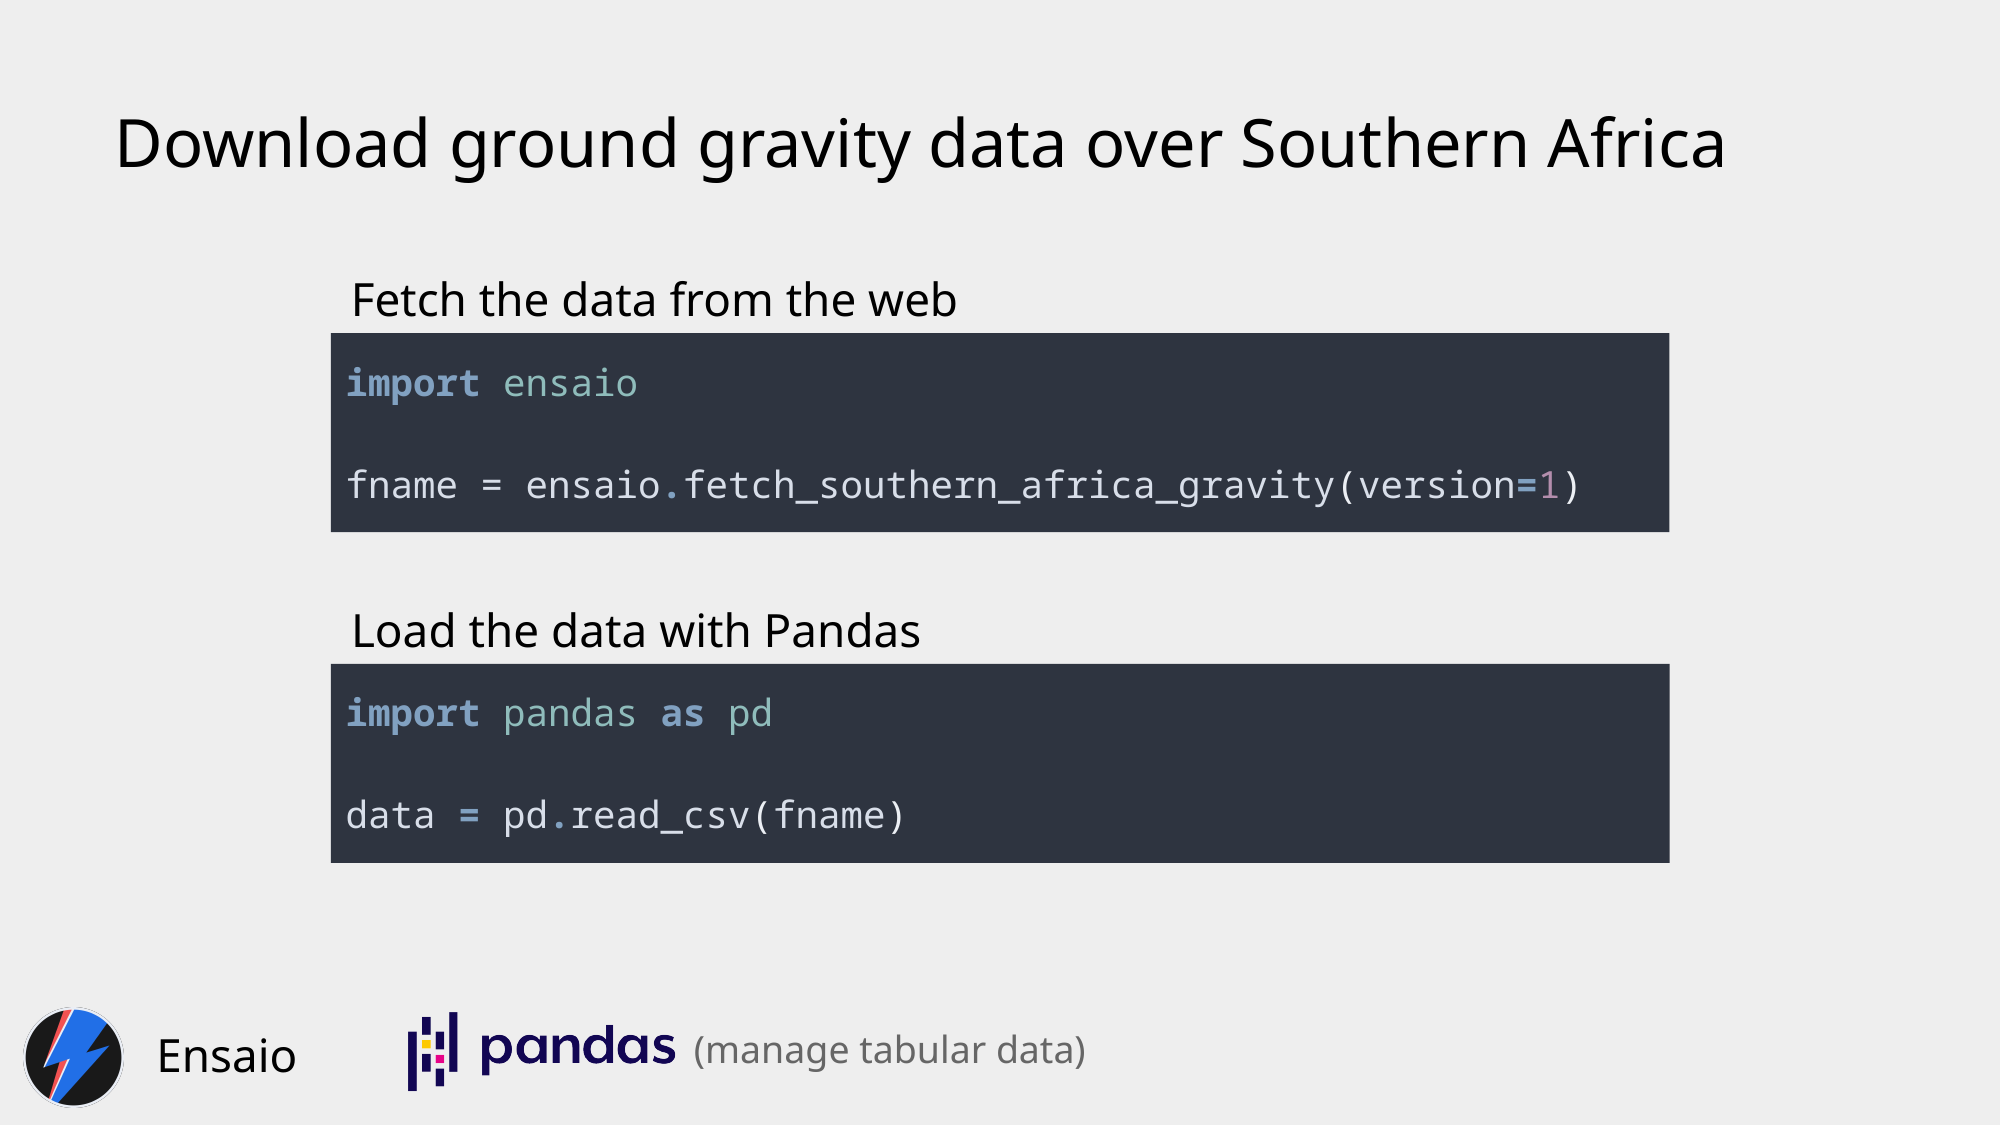

Download ground gravity data over Southern Africa
Fetch the data from the web
import ensaio
fname = ensaio.fetch_southern_africa_gravity(version=1)
Load the data with Pandas
import pandas as pd
data = pd.read_csv(fname)
Ensaio
(manage tabular data)